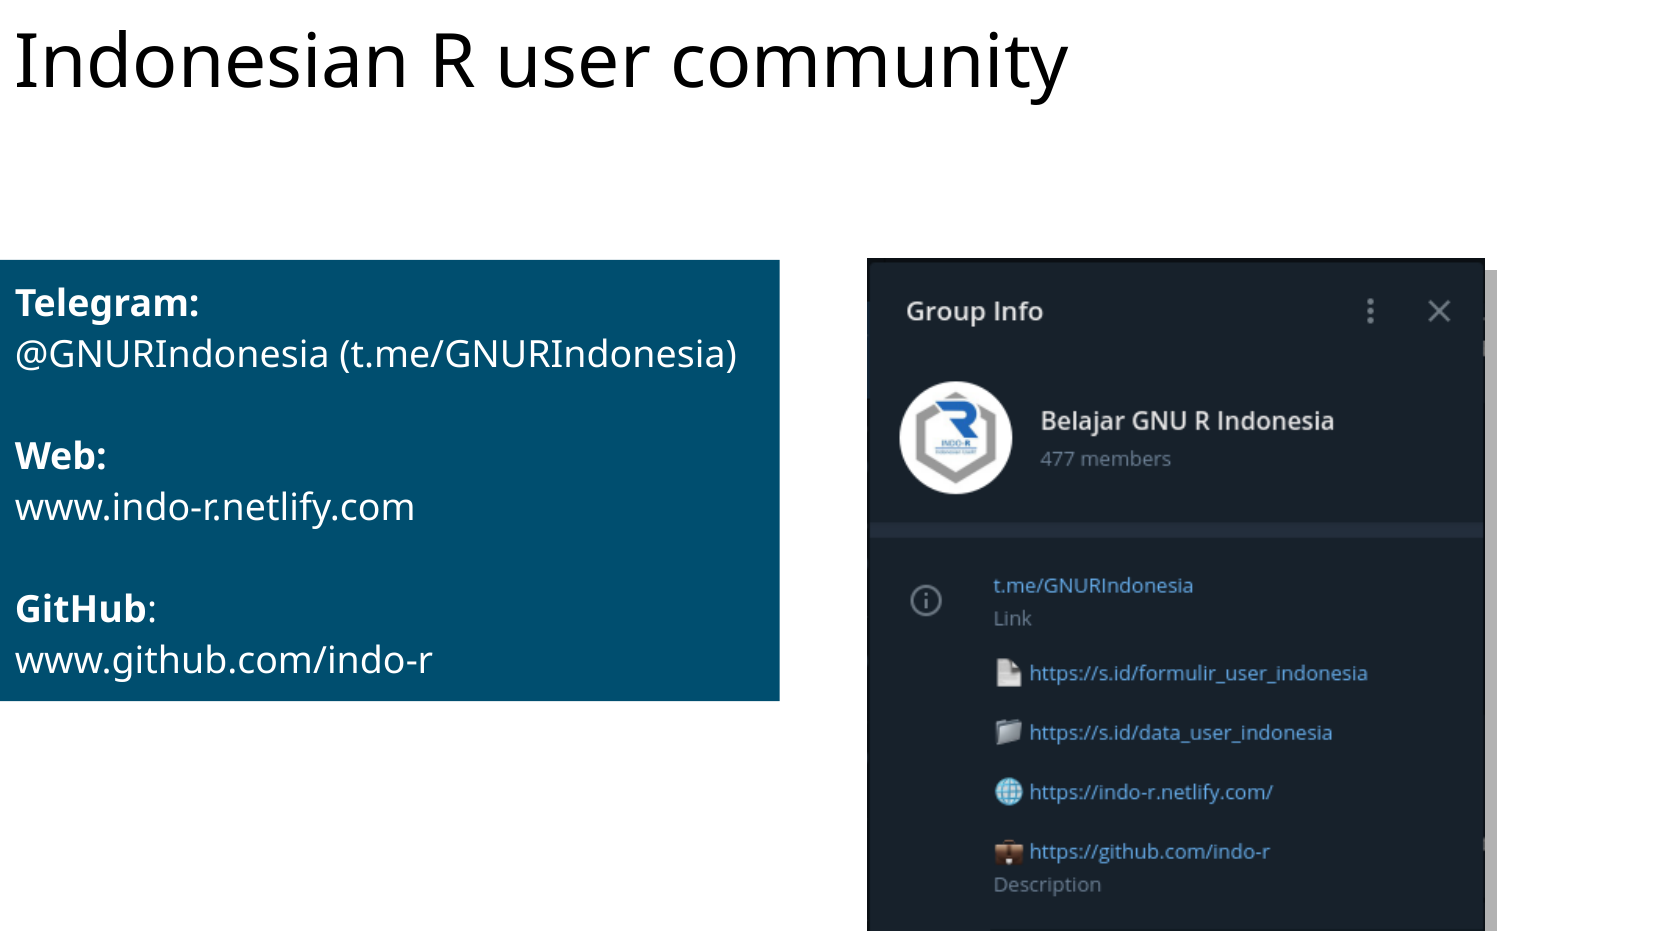

Indonesian R user community
Telegram:
@GNURIndonesia (t.me/GNURIndonesia)
Web:
www.indo-r.netlify.com
GitHub:
www.github.com/indo-r